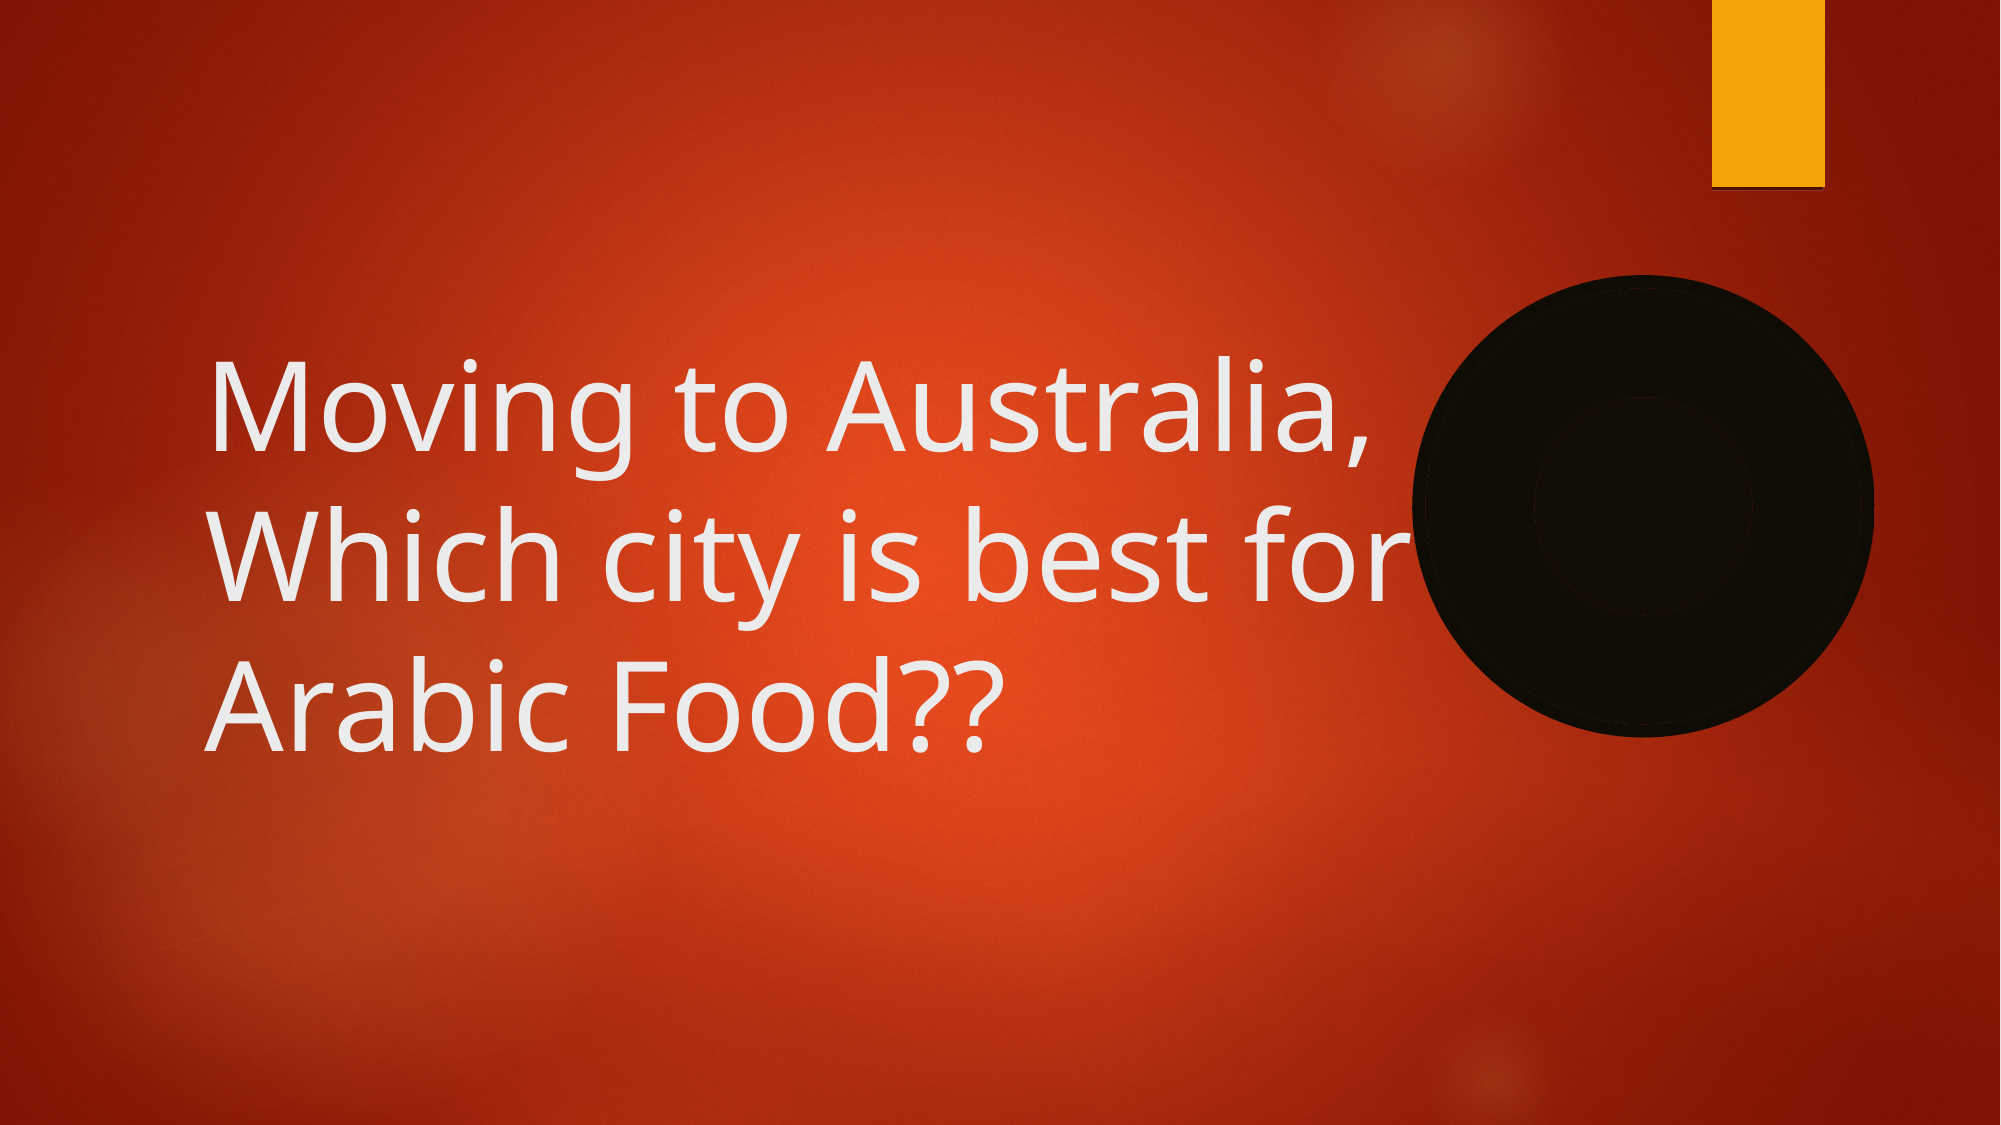

# Moving to Australia, Which city is best for Arabic Food??